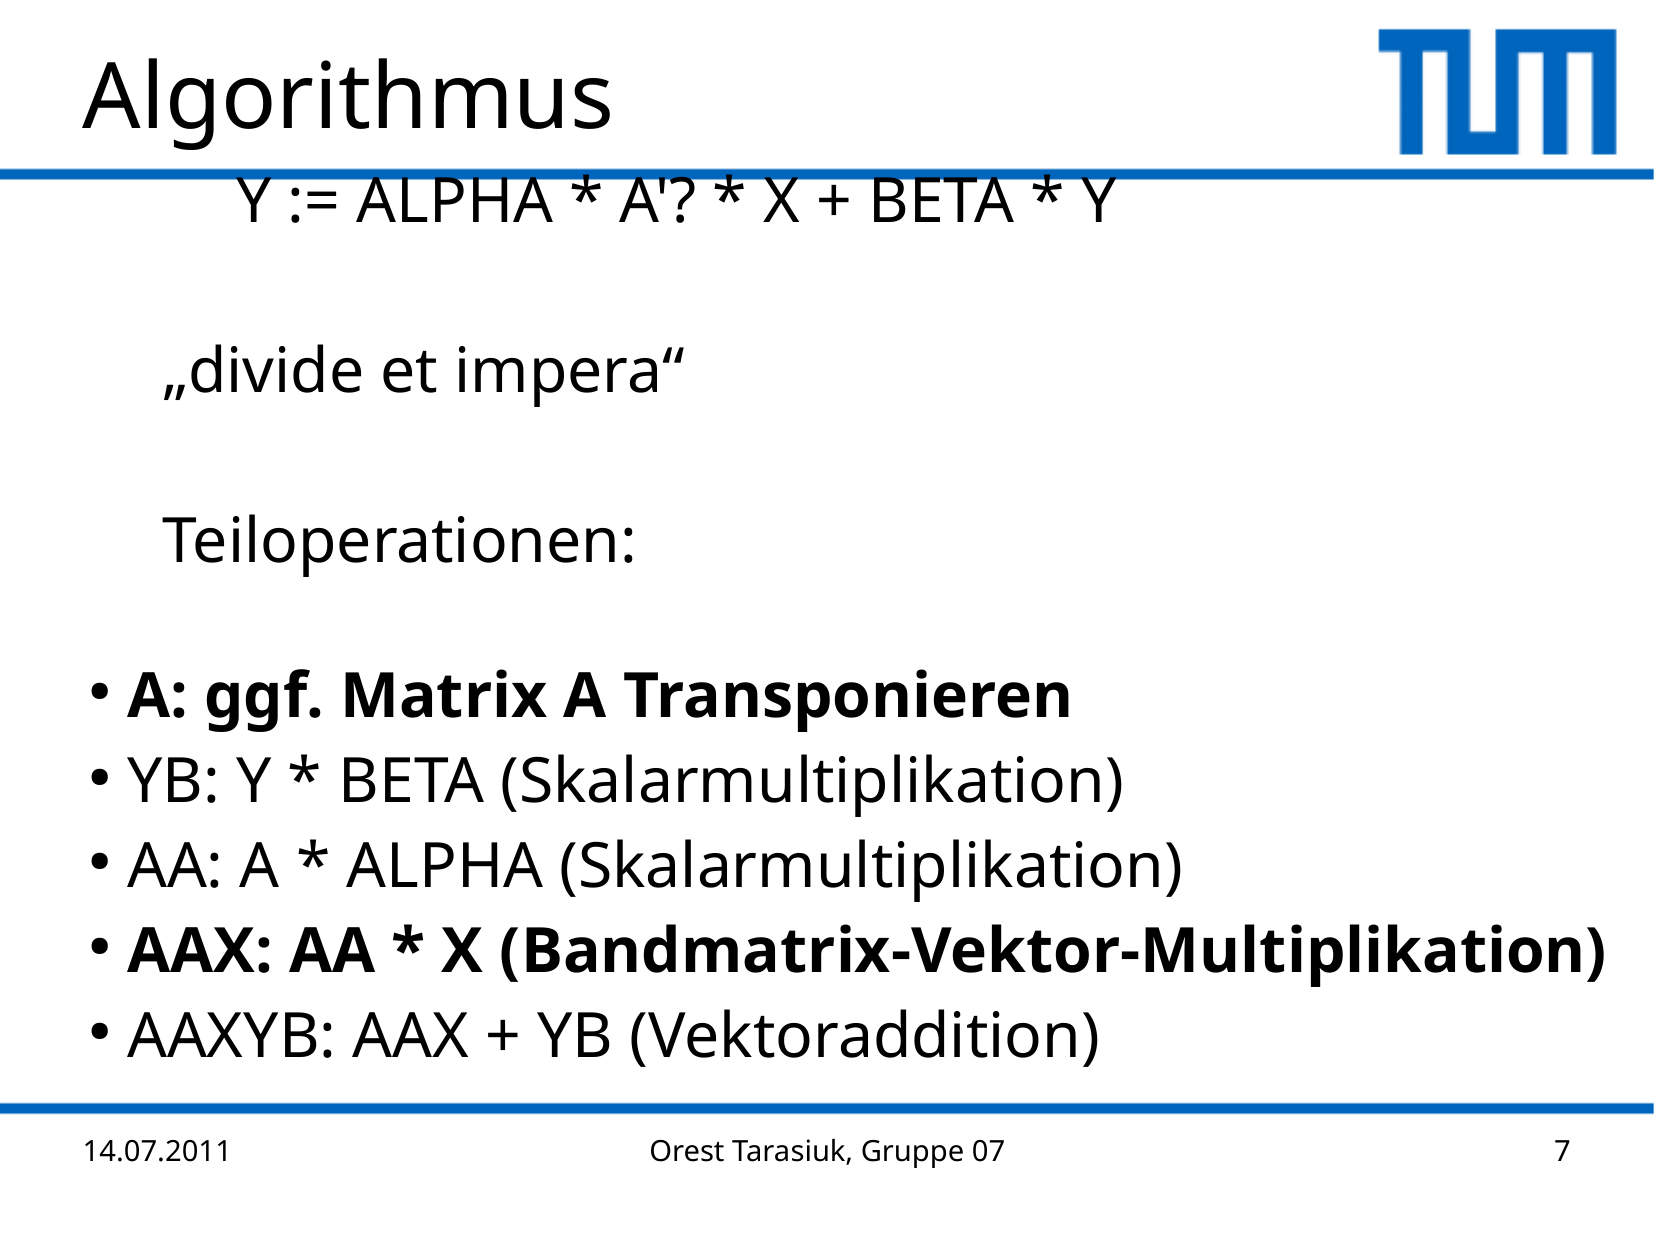

# Algorithmus
		Y := ALPHA * A'? * X + BETA * Y
	„divide et impera“
	Teiloperationen:
 A: ggf. Matrix A Transponieren
 YB: Y * BETA (Skalarmultiplikation)
 AA: A * ALPHA (Skalarmultiplikation)
 AAX: AA * X (Bandmatrix-Vektor-Multiplikation)
 AAXYB: AAX + YB (Vektoraddition)
14.07.2011
Orest Tarasiuk, Gruppe 07
7